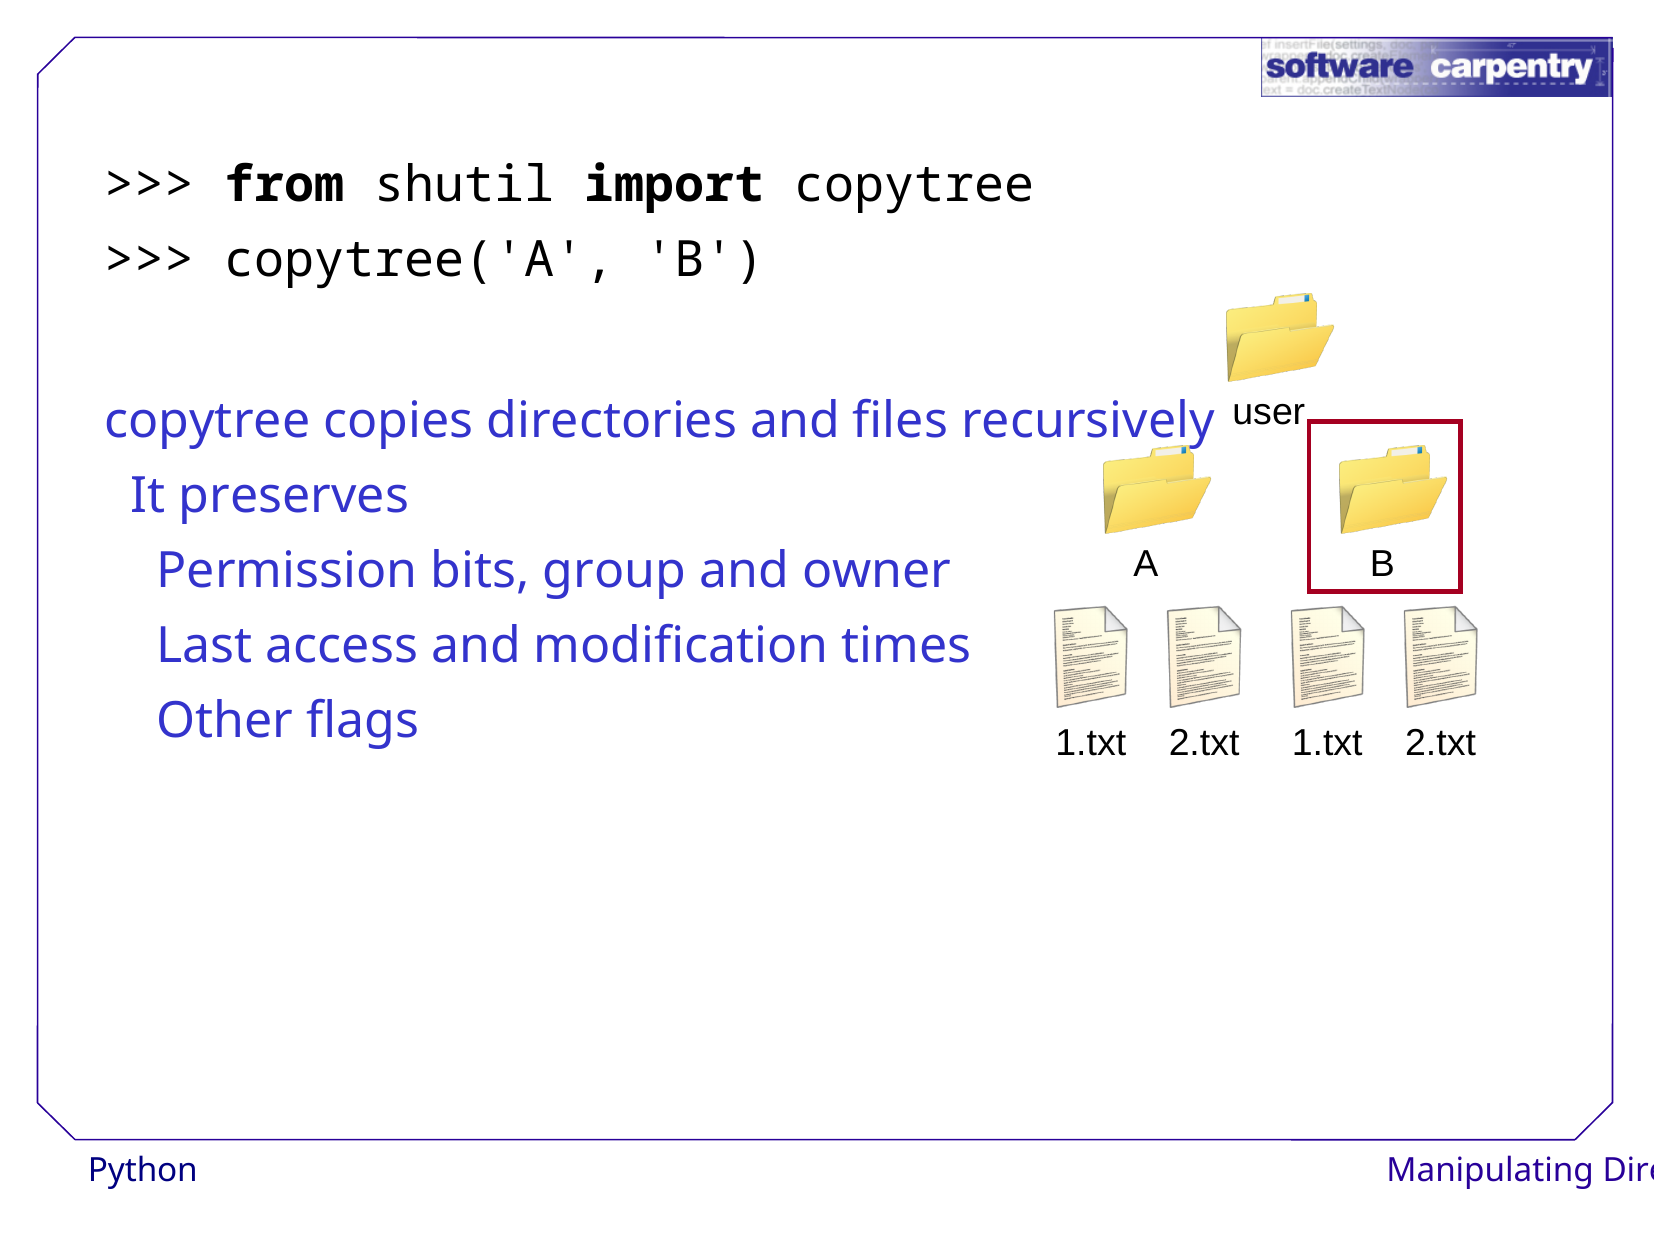

>>> from shutil import copytree
>>> copytree('A', 'B')
user
copytree copies directories and files recursively
 It preserves
 Permission bits, group and owner
 Last access and modification times
 Other flags
A
B
1.txt
2.txt
1.txt
2.txt